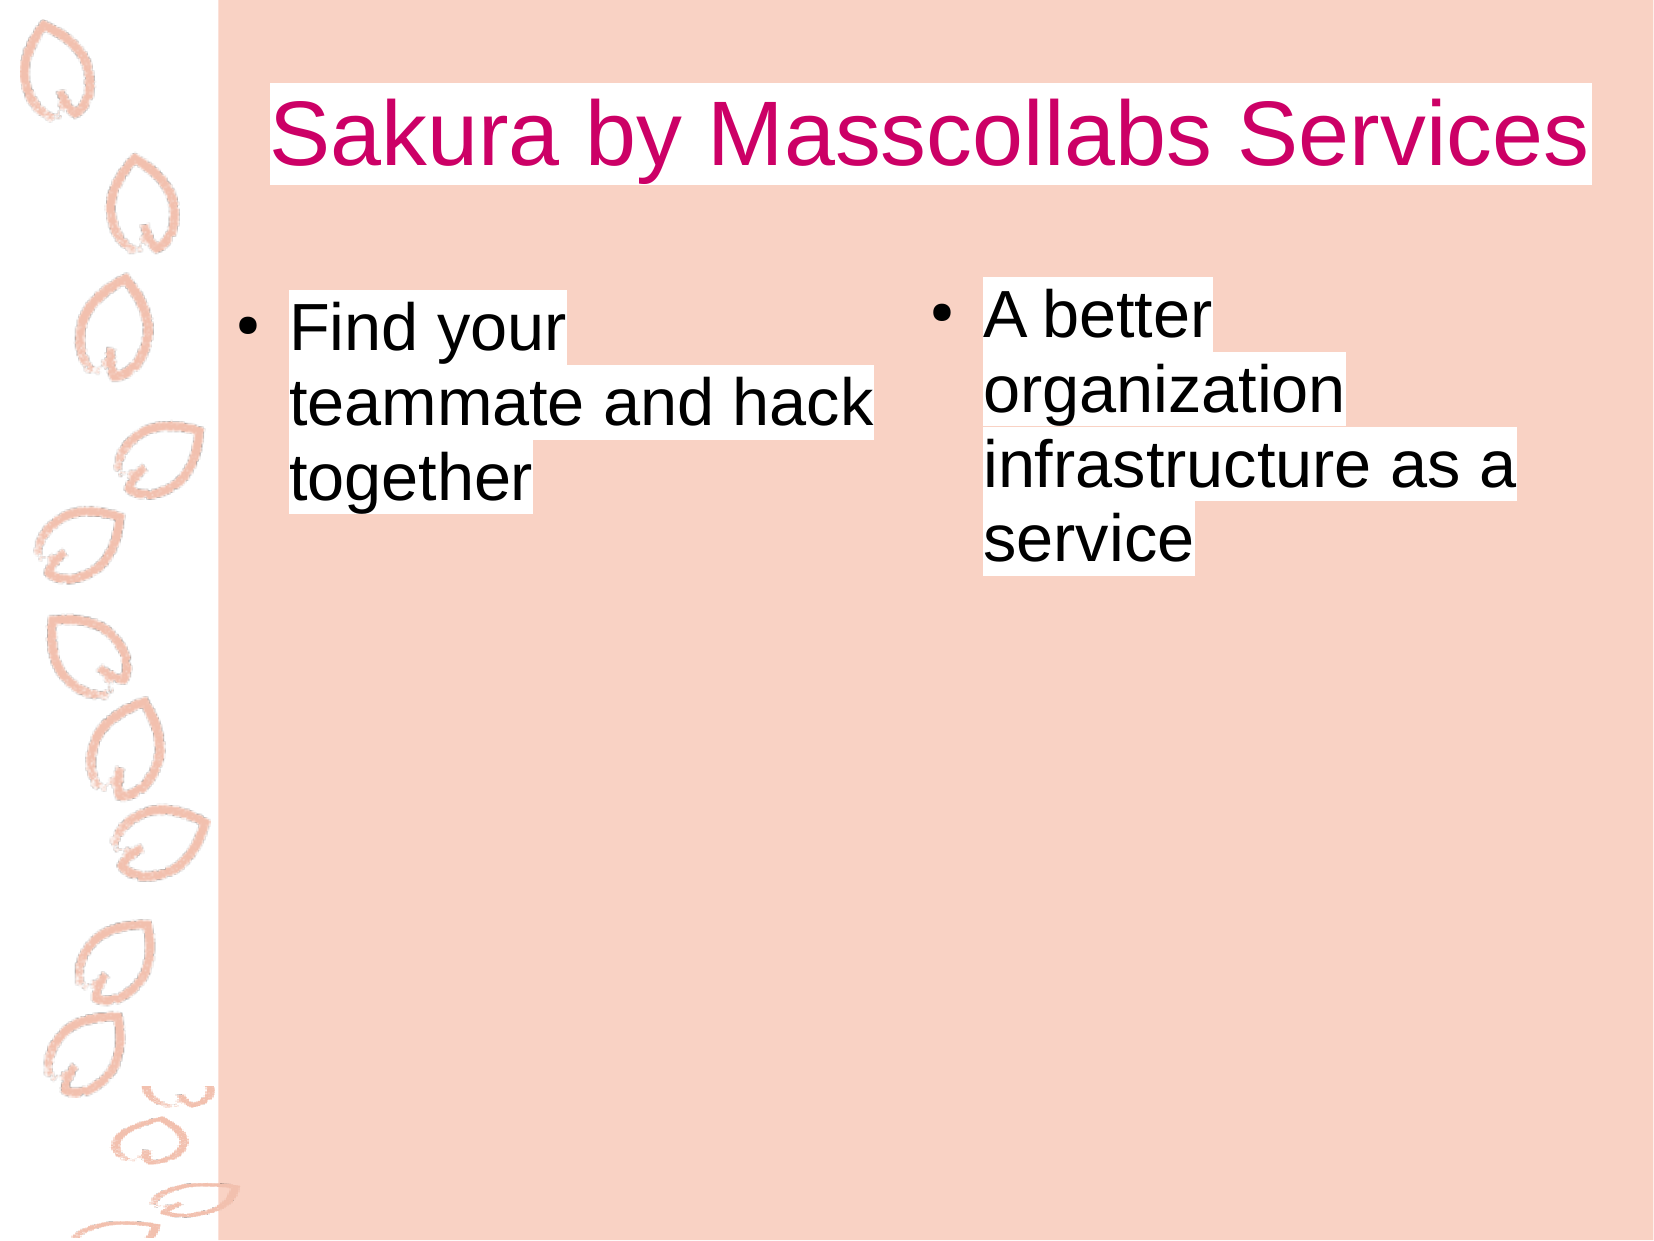

# Sakura by Masscollabs Services
A better organization infrastructure as a service
Find your teammate and hack together